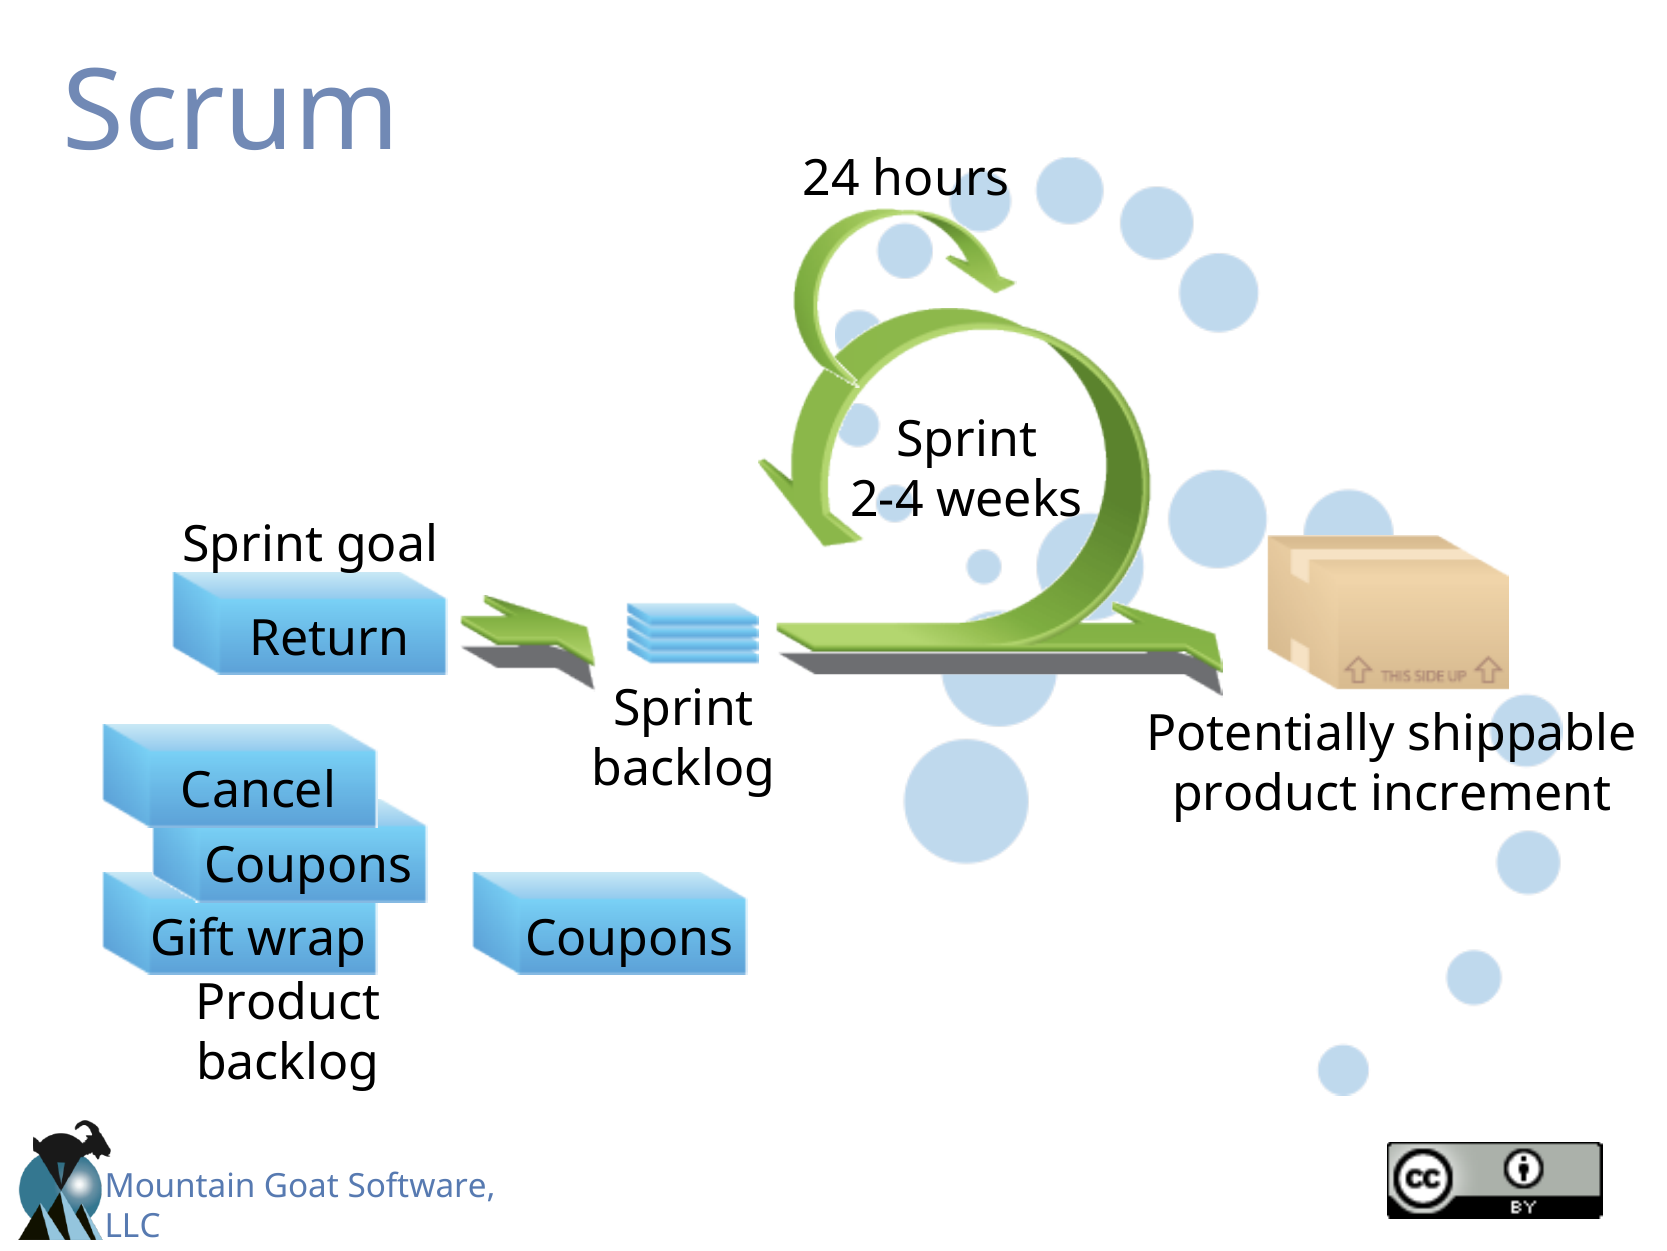

# Scrum
24 hours
Sprint
2-4 weeks
Sprint goal
Return
Potentially shippable
product increment
Sprint backlog
Return
Cancel
Gift wrap
Coupons
Cancel
Gift wrap
Coupons
Product
backlog